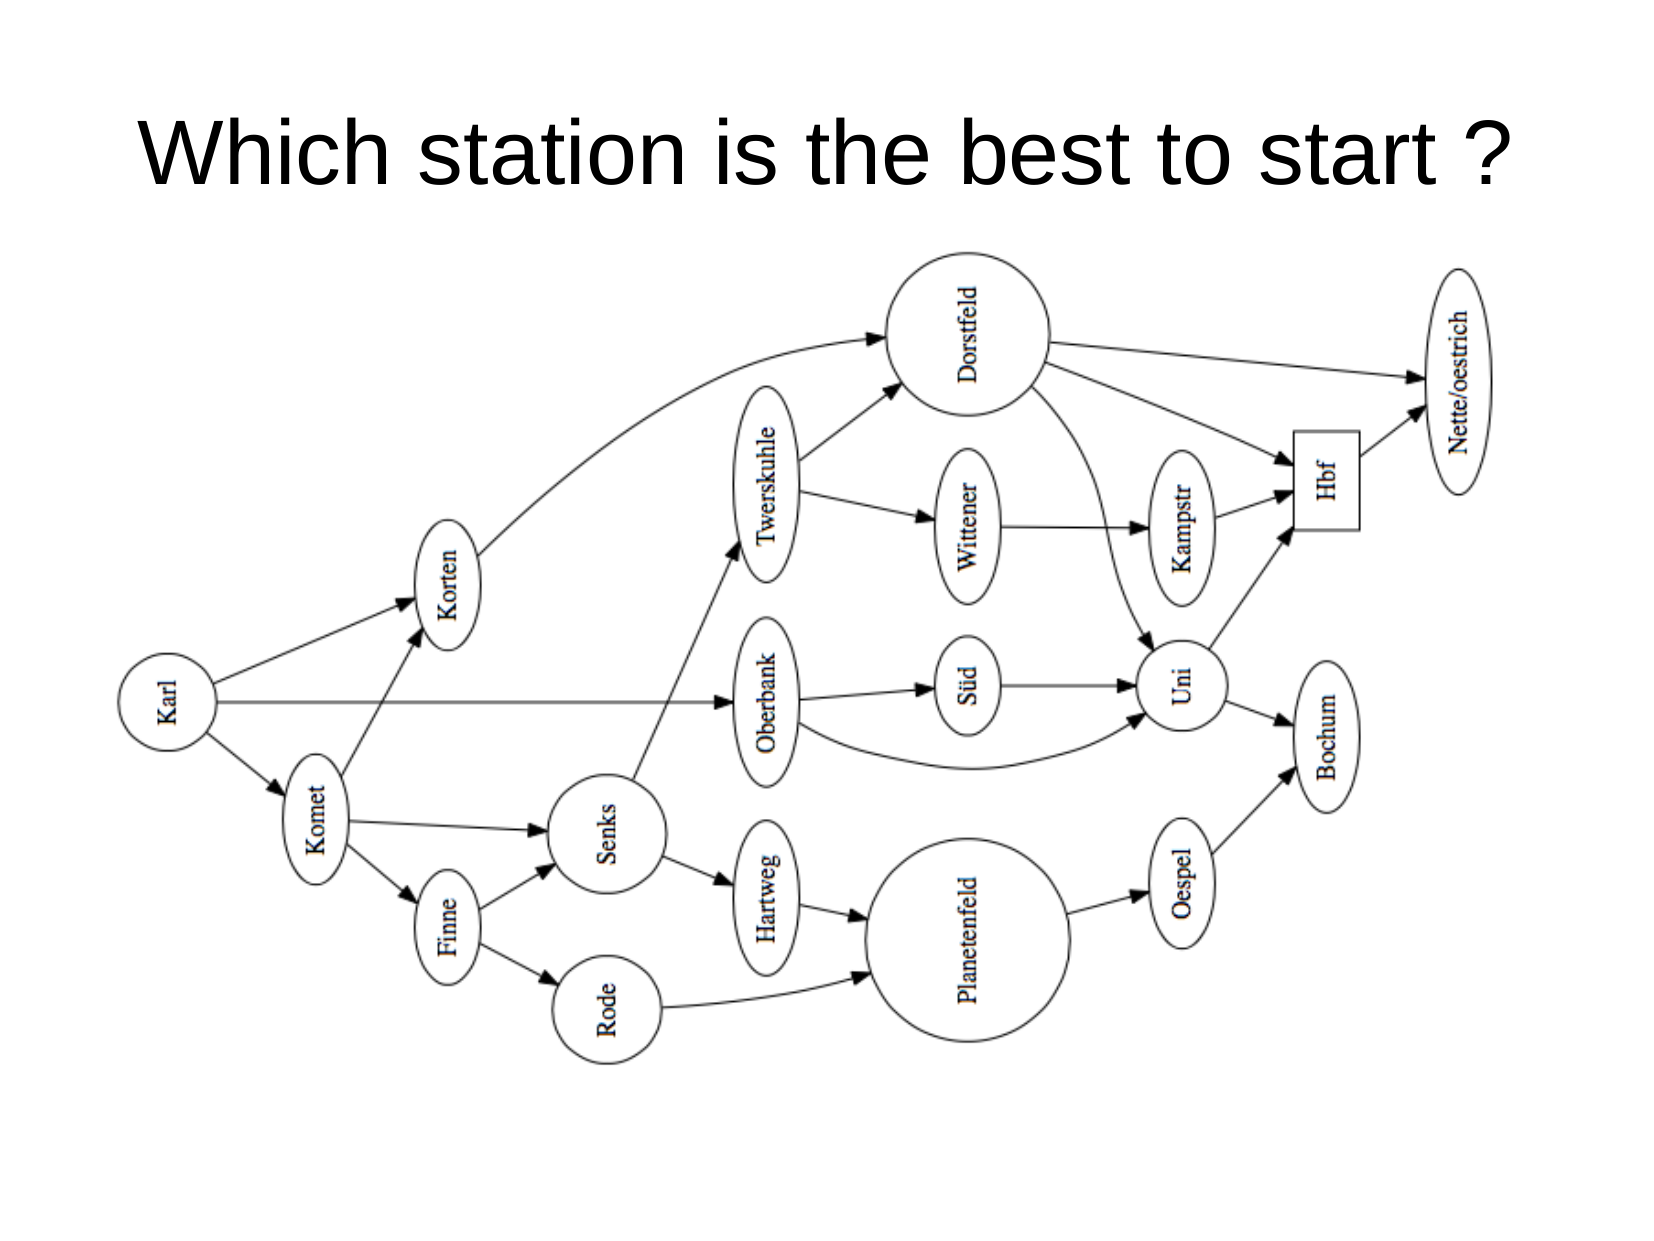

# Which station is the best to start ?